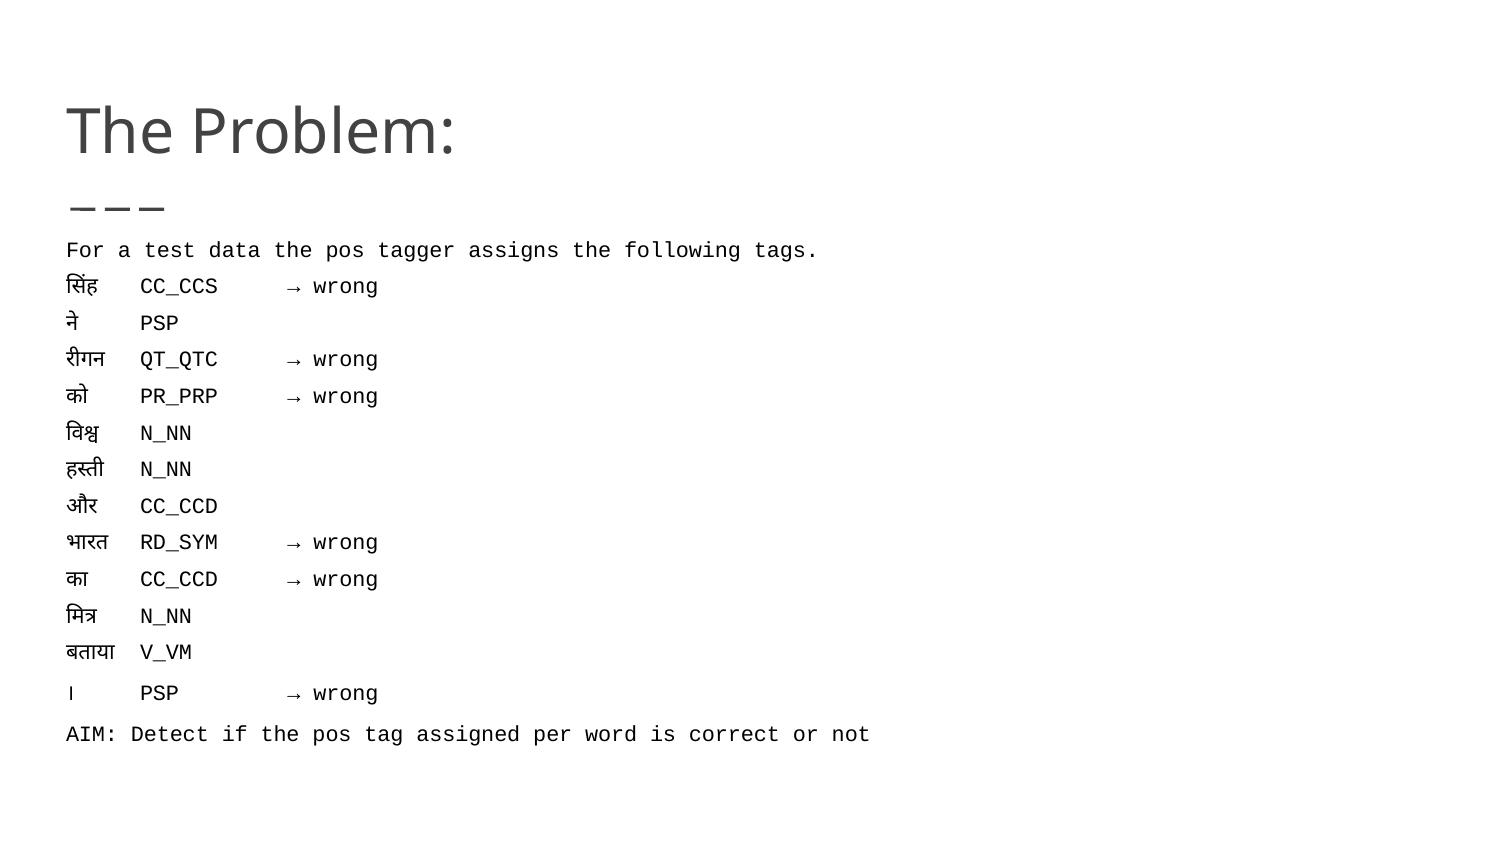

# The Problem:
For a test data the pos tagger assigns the following tags.
सिंह	CC_CCS	→ wrong
ने	PSP
रीगन	QT_QTC	→ wrong
को	PR_PRP	→ wrong
विश्व	N_NN
हस्ती	N_NN
और	CC_CCD
भारत	RD_SYM	→ wrong
का	CC_CCD	→ wrong
मित्र	N_NN
बताया	V_VM
।	PSP		→ wrong
AIM: Detect if the pos tag assigned per word is correct or not